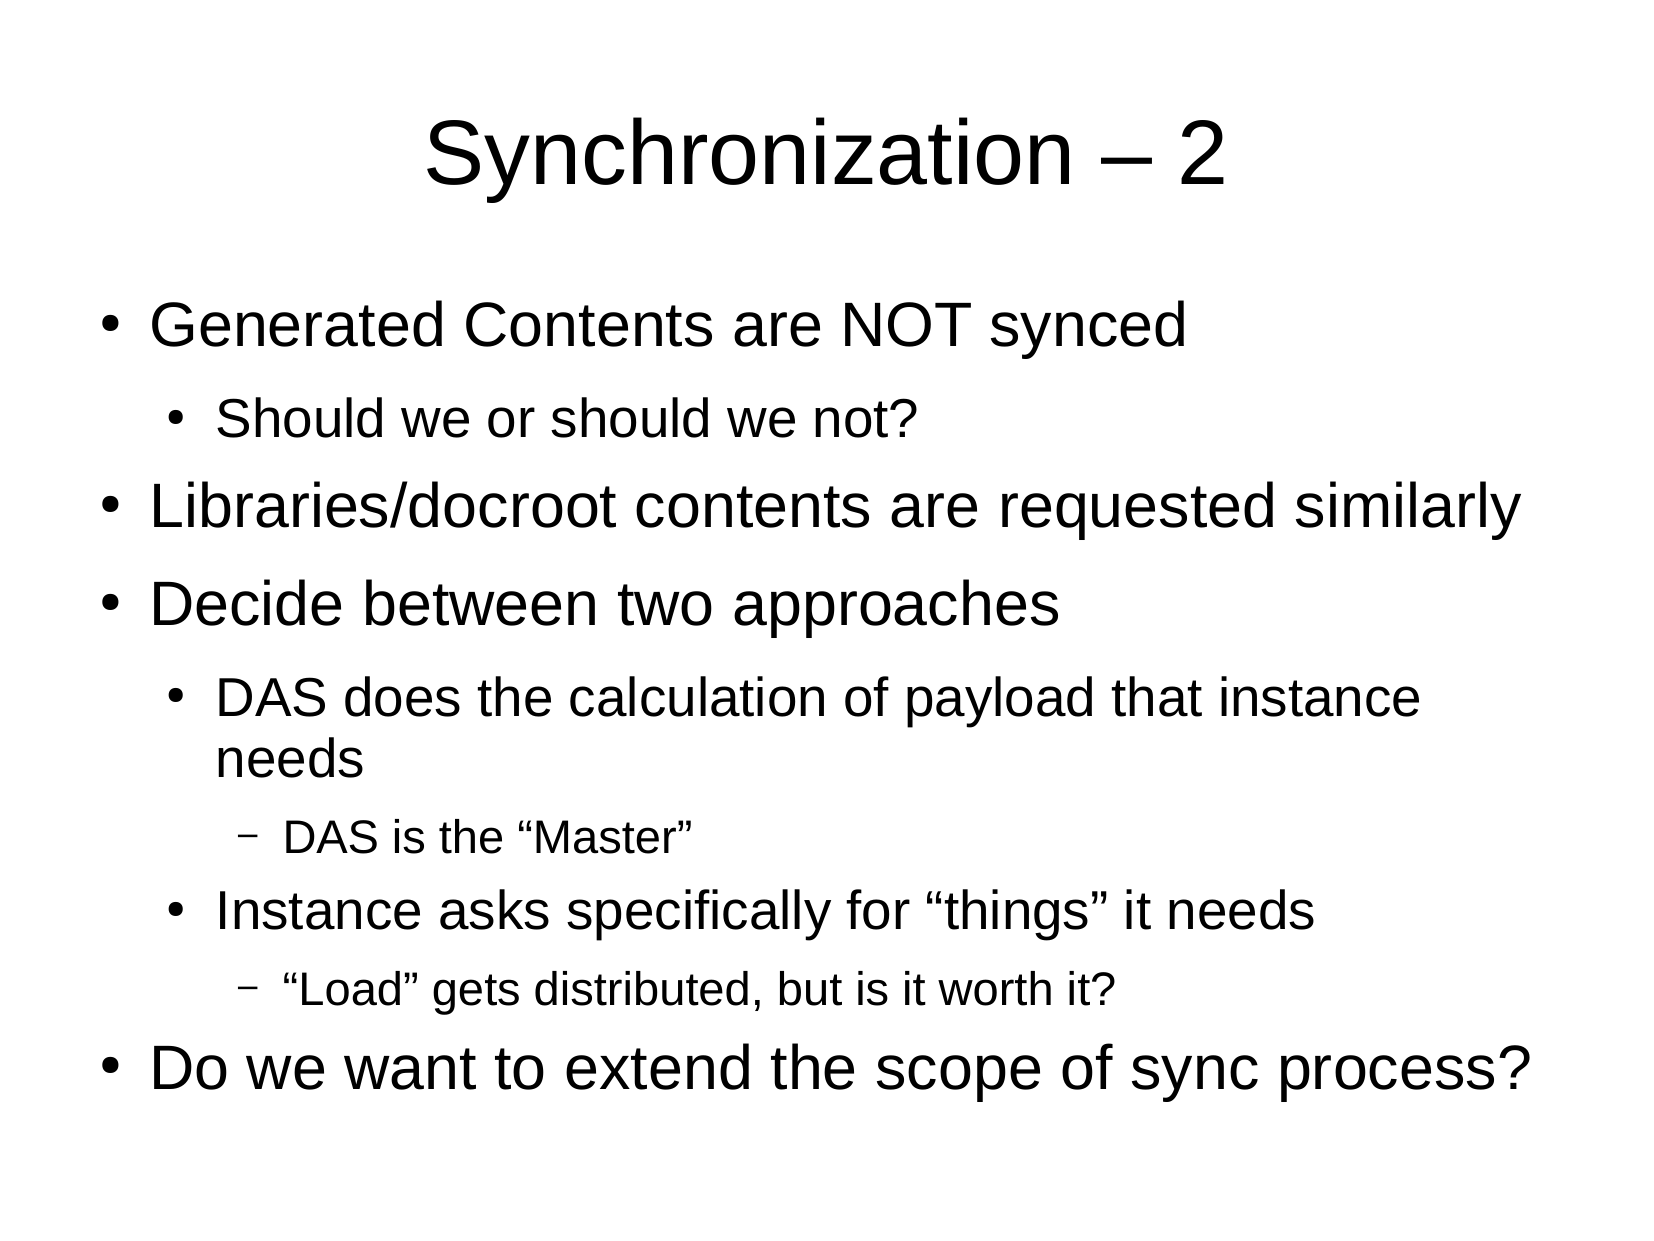

# Synchronization – 2
Generated Contents are NOT synced
Should we or should we not?
Libraries/docroot contents are requested similarly
Decide between two approaches
DAS does the calculation of payload that instance needs
DAS is the “Master”
Instance asks specifically for “things” it needs
“Load” gets distributed, but is it worth it?
Do we want to extend the scope of sync process?